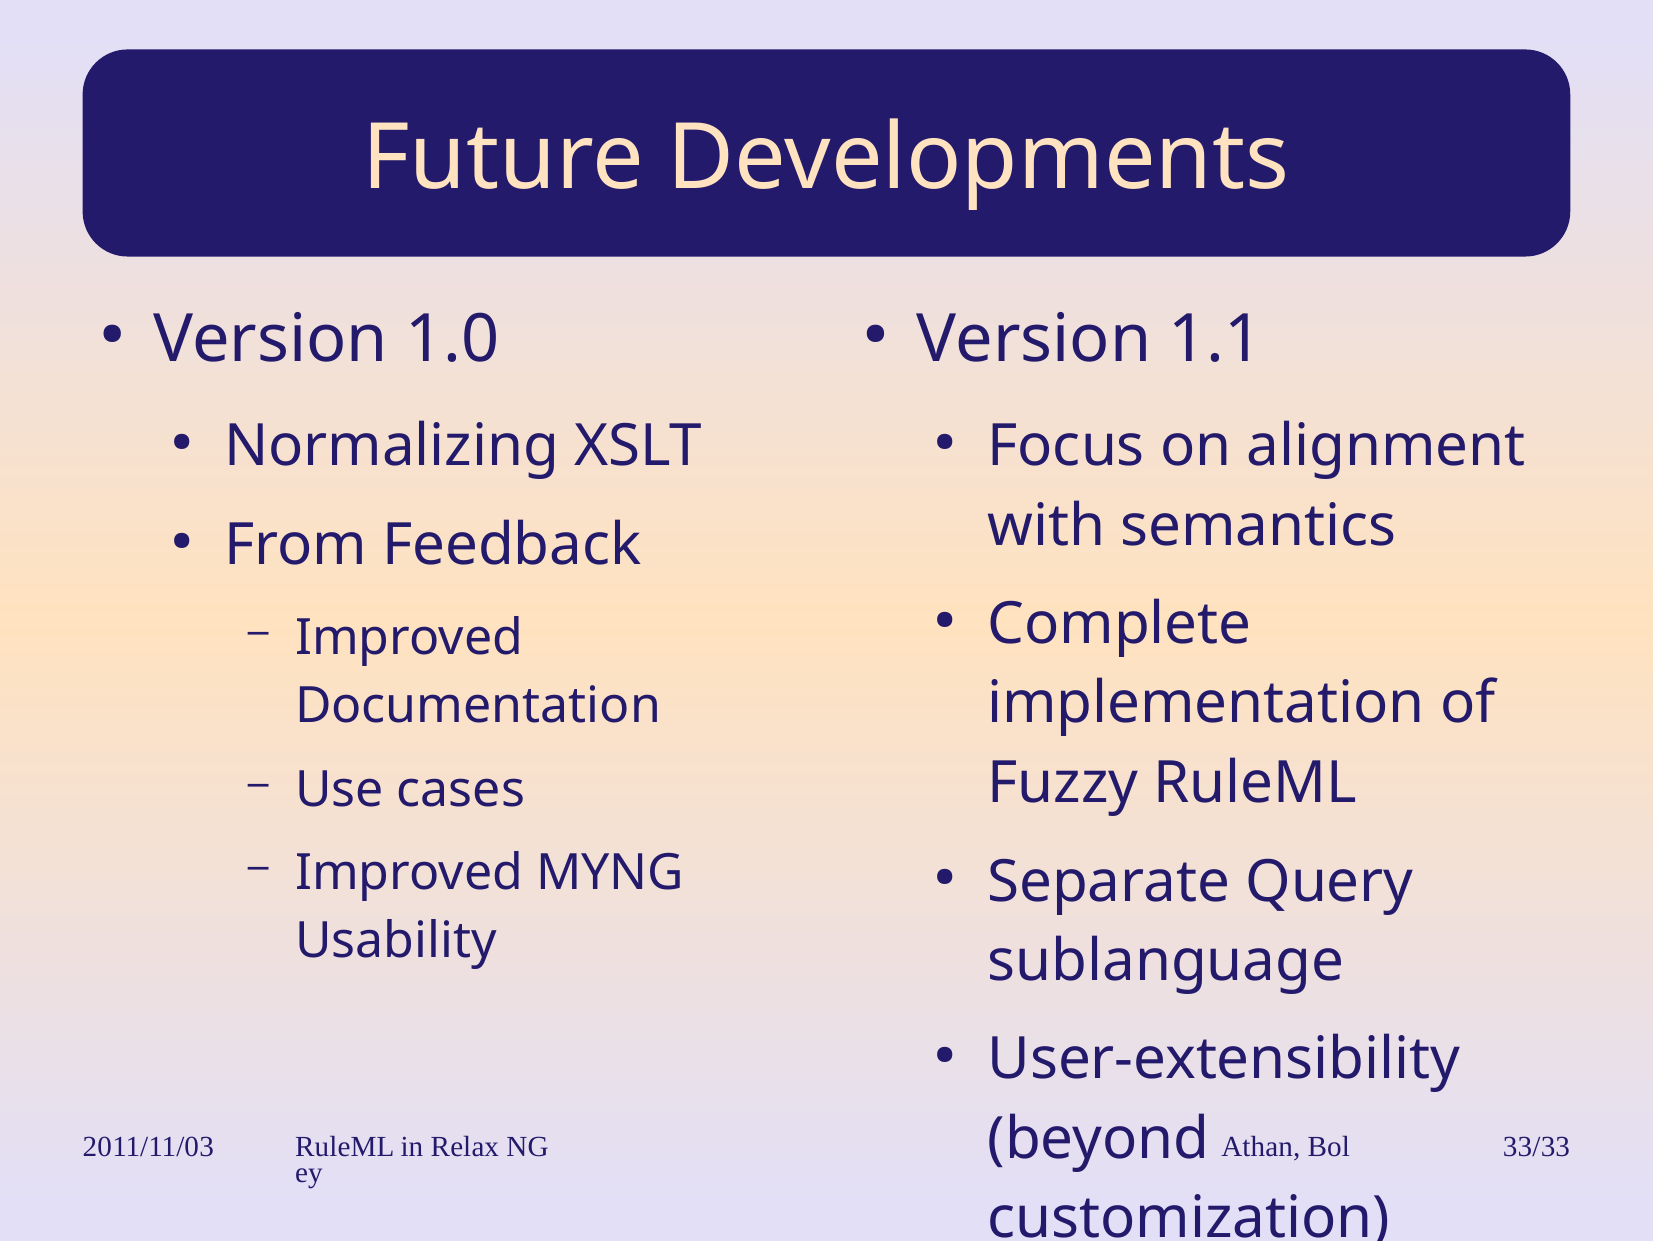

# Future Developments
Version 1.0
Normalizing XSLT
From Feedback
Improved Documentation
Use cases
Improved MYNG Usability
Version 1.1
Focus on alignment with semantics
Complete implementation of Fuzzy RuleML
Separate Query sublanguage
User-extensibility (beyond customization)
2011/11/03
RuleML in Relax NG Athan, Boley
33